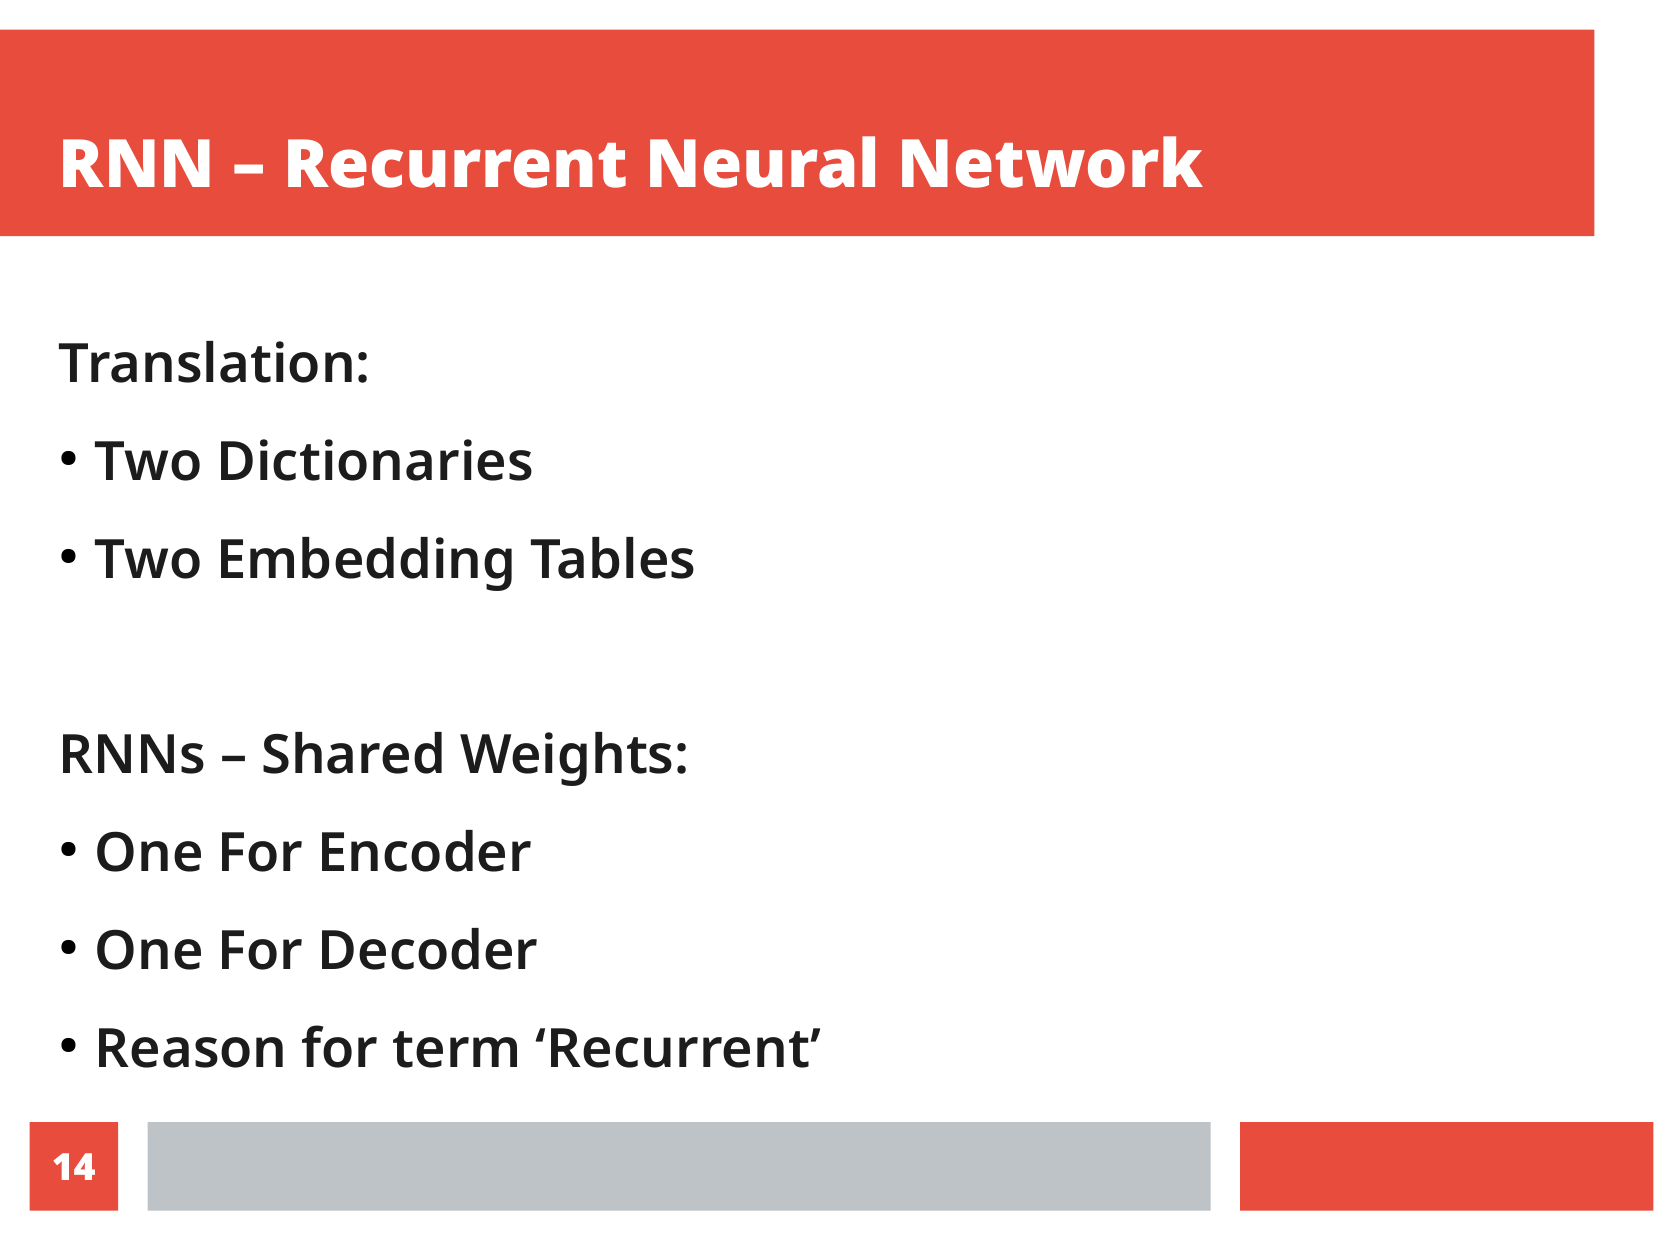

# RNN – Recurrent Neural Network
Translation:
Two Dictionaries
Two Embedding Tables
RNNs – Shared Weights:
One For Encoder
One For Decoder
Reason for term ‘Recurrent’
14